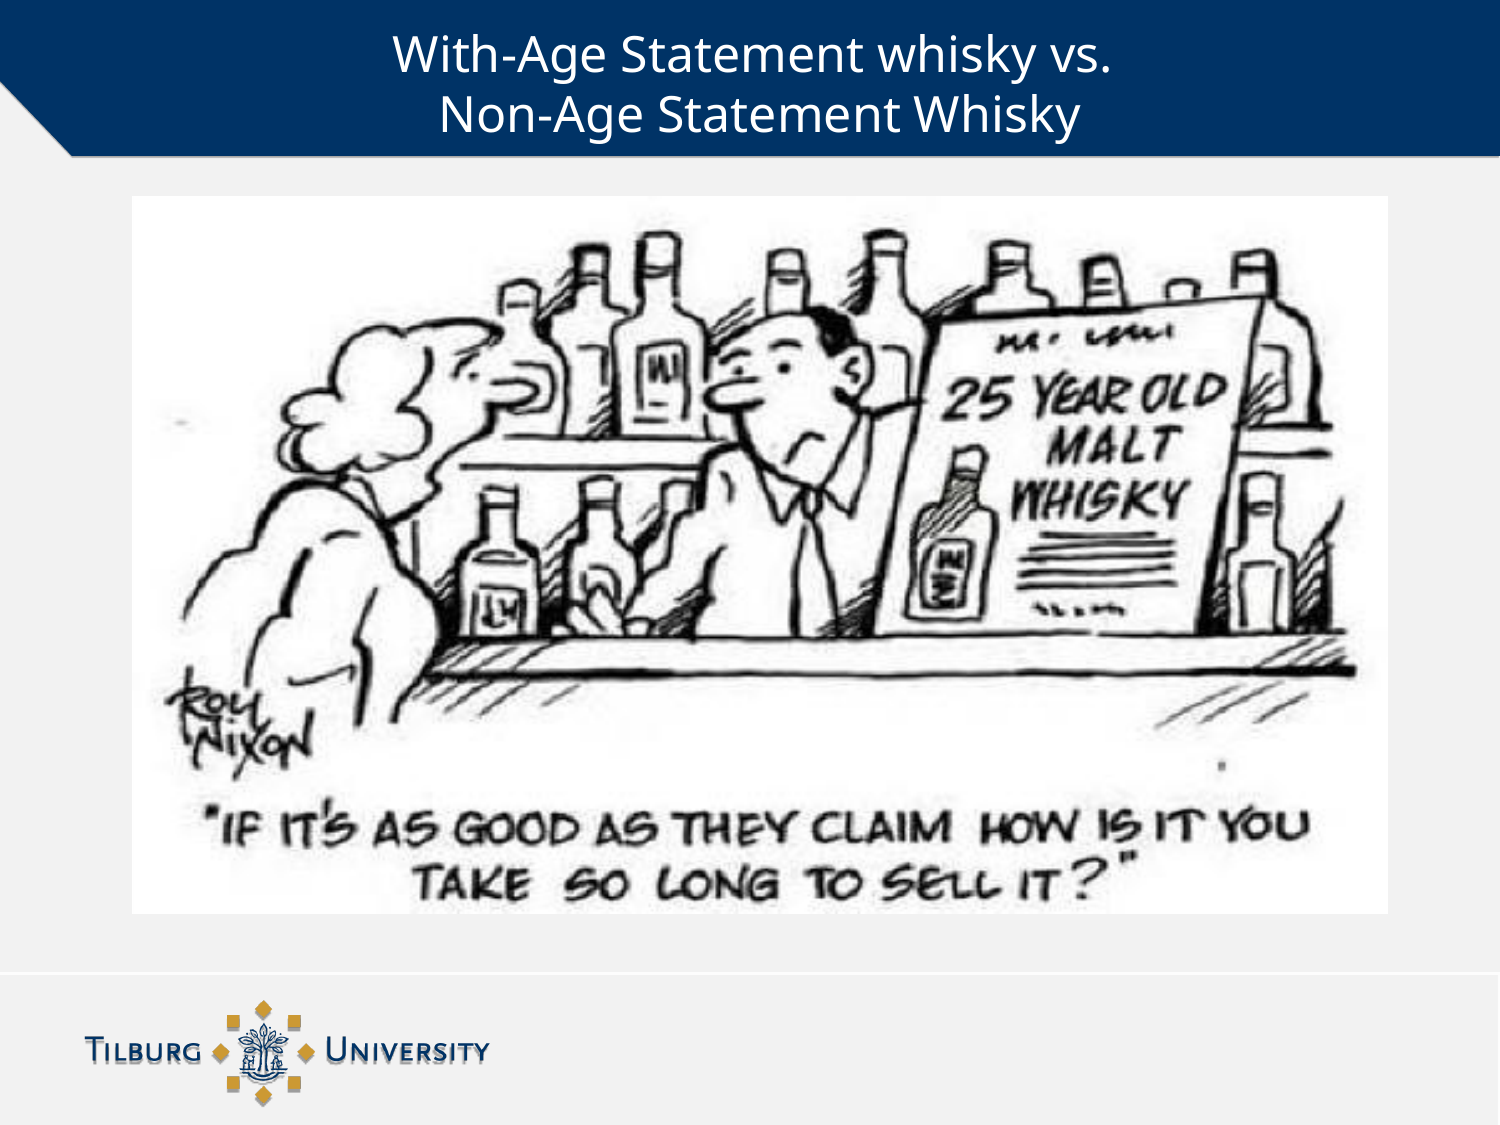

With-Age Statement whisky vs.
Non-Age Statement Whisky